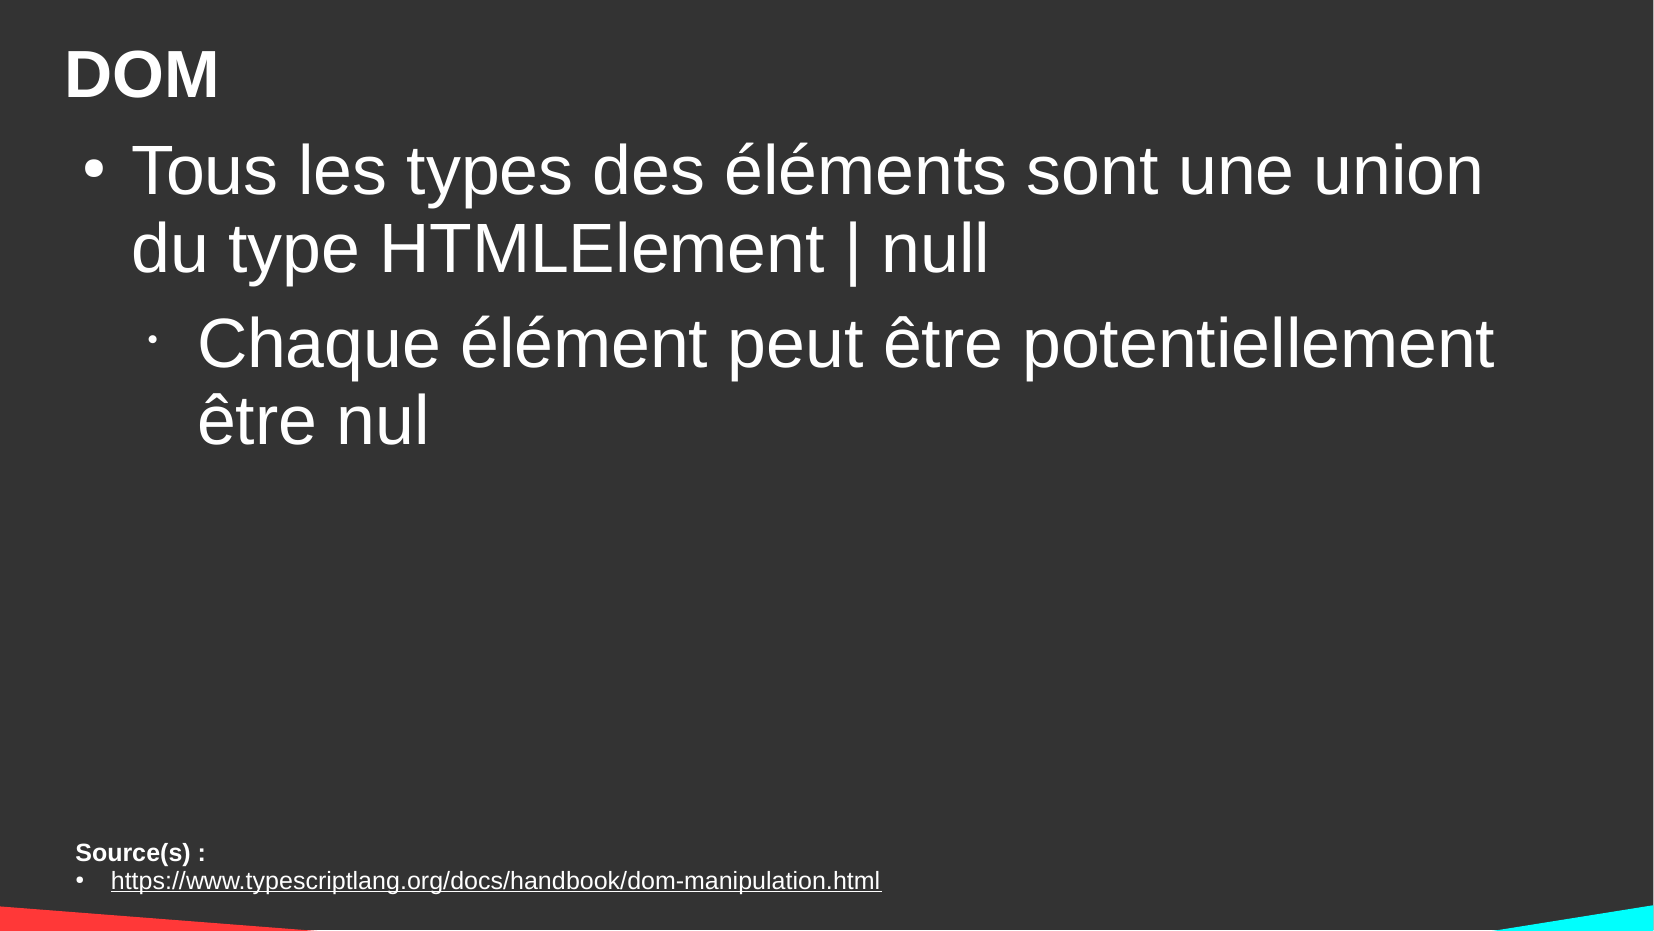

# DOM
Tous les types des éléments sont une union du type HTMLElement | null
Chaque élément peut être potentiellement être nul
Source(s) :
https://www.typescriptlang.org/docs/handbook/dom-manipulation.html